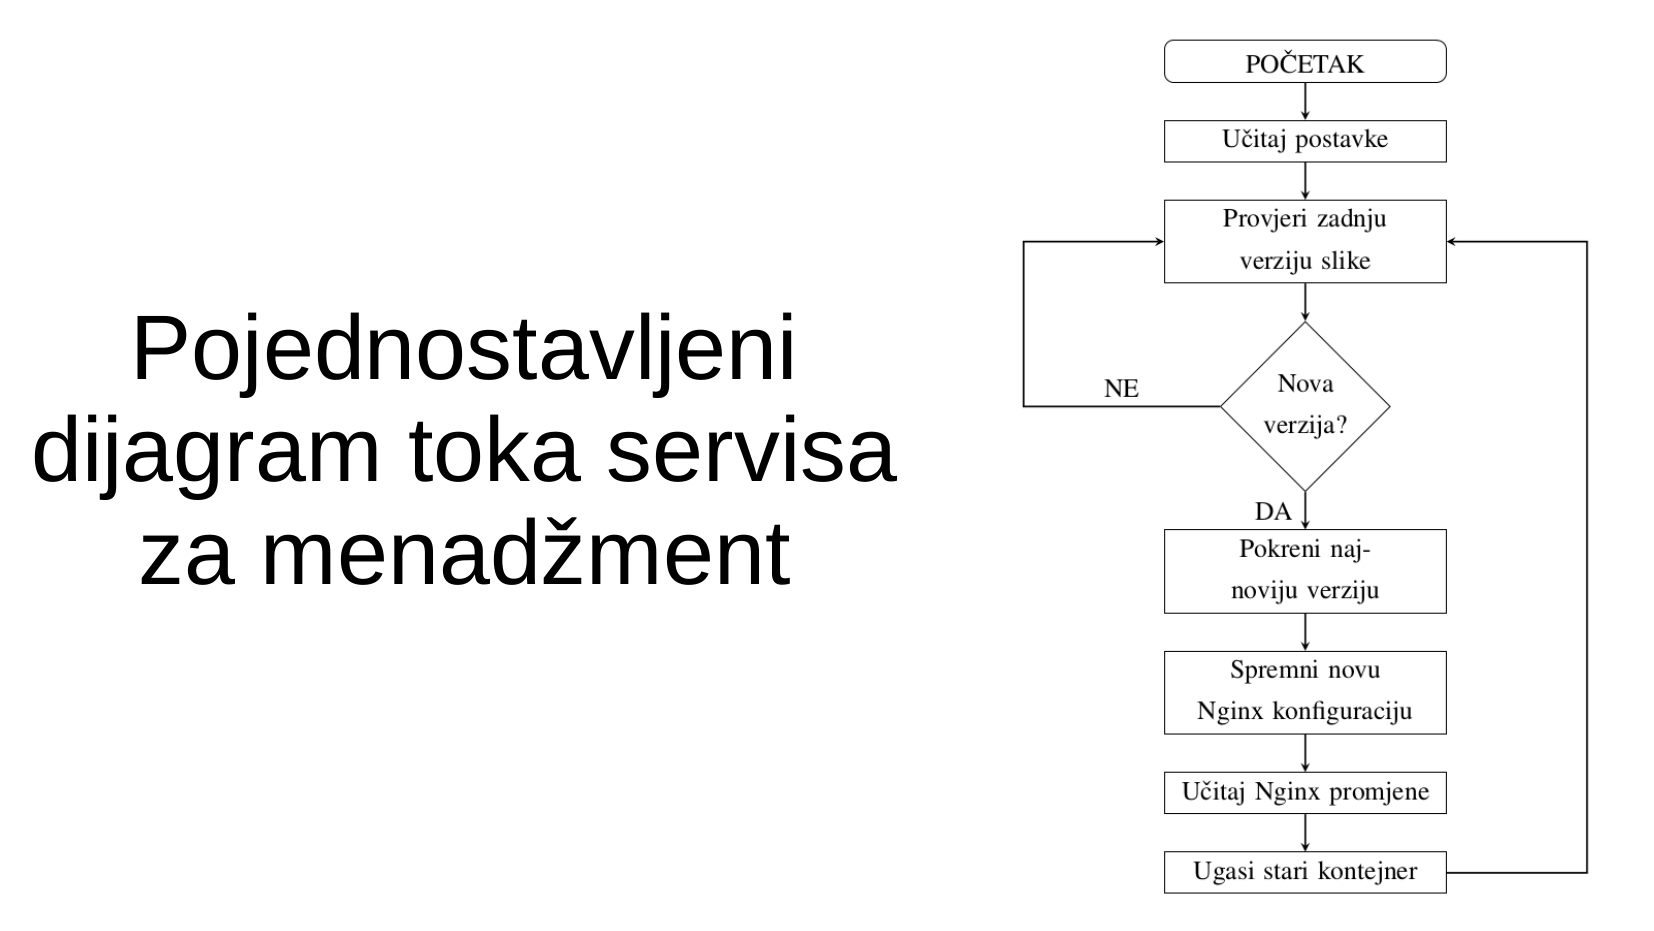

# Pojednostavljeni dijagram toka servisa za menadžment